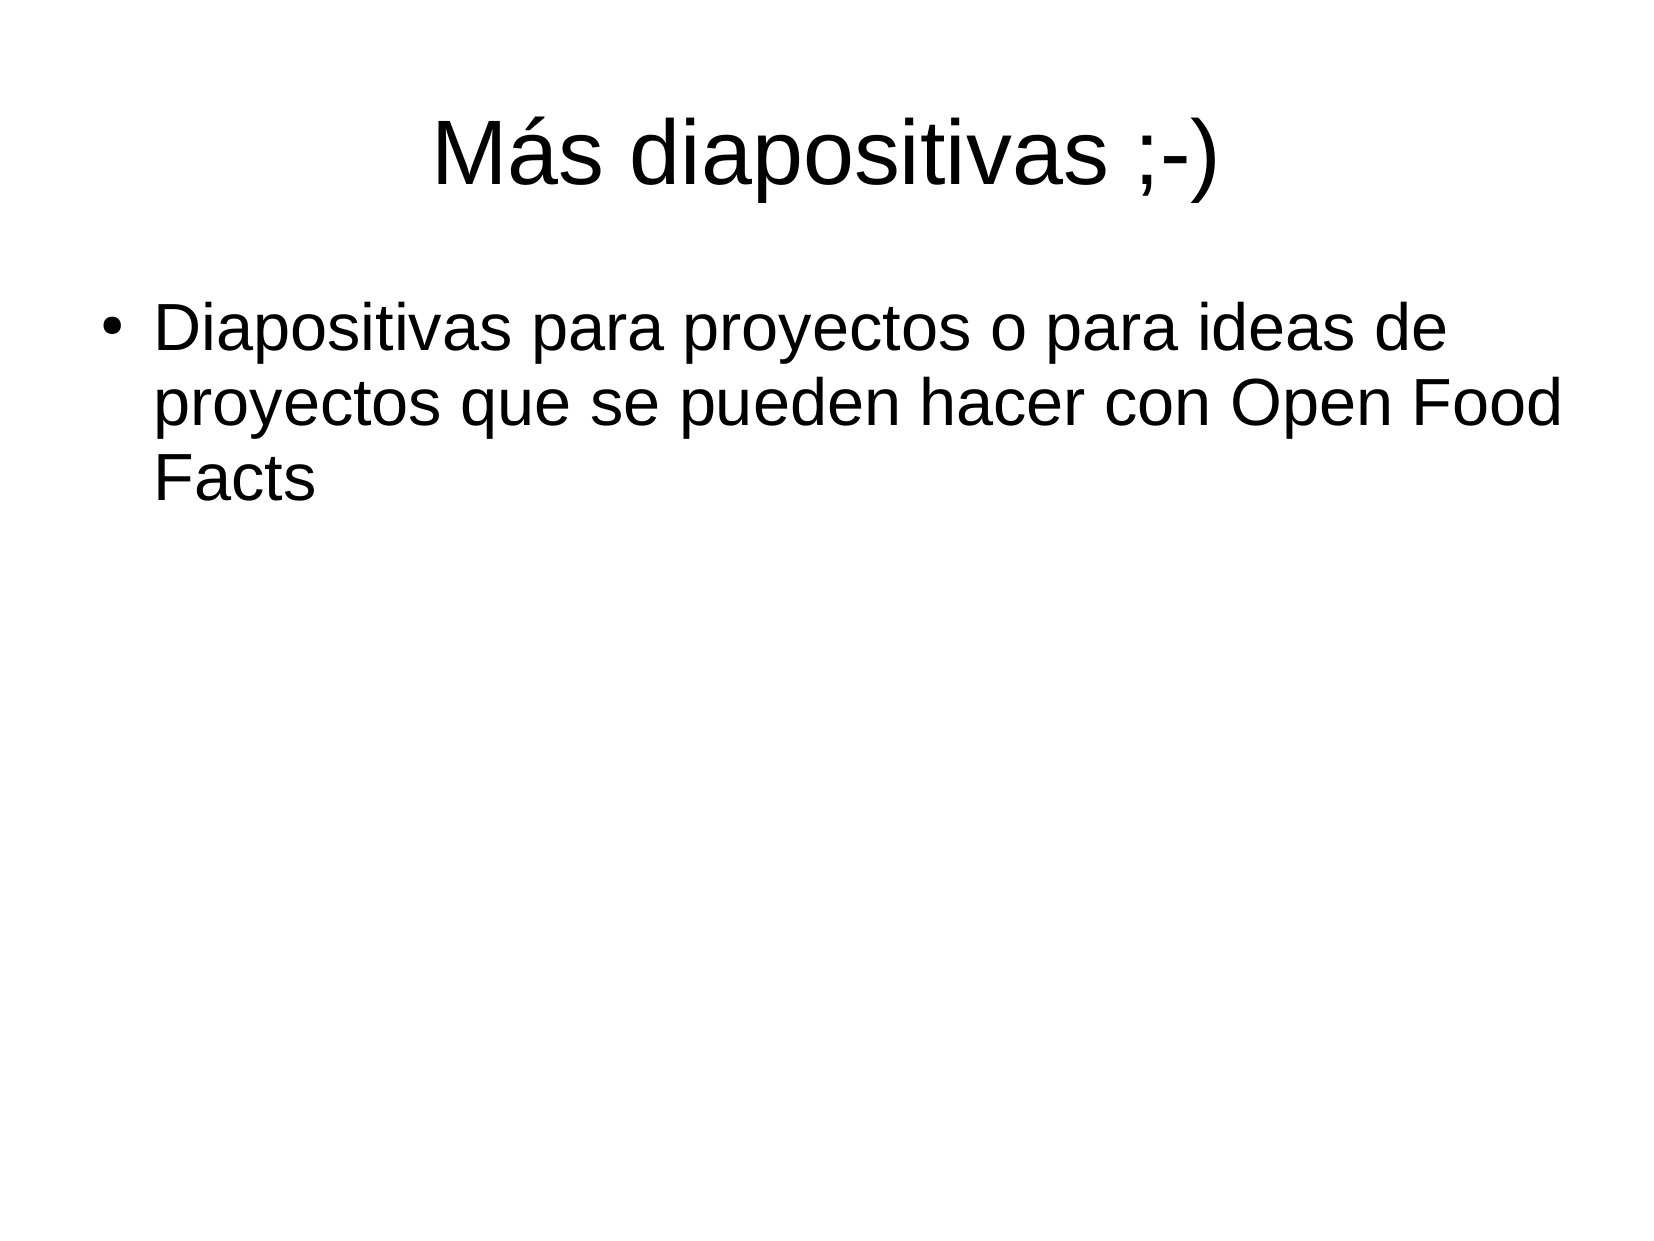

# Más diapositivas ;-)
Diapositivas para proyectos o para ideas de proyectos que se pueden hacer con Open Food Facts